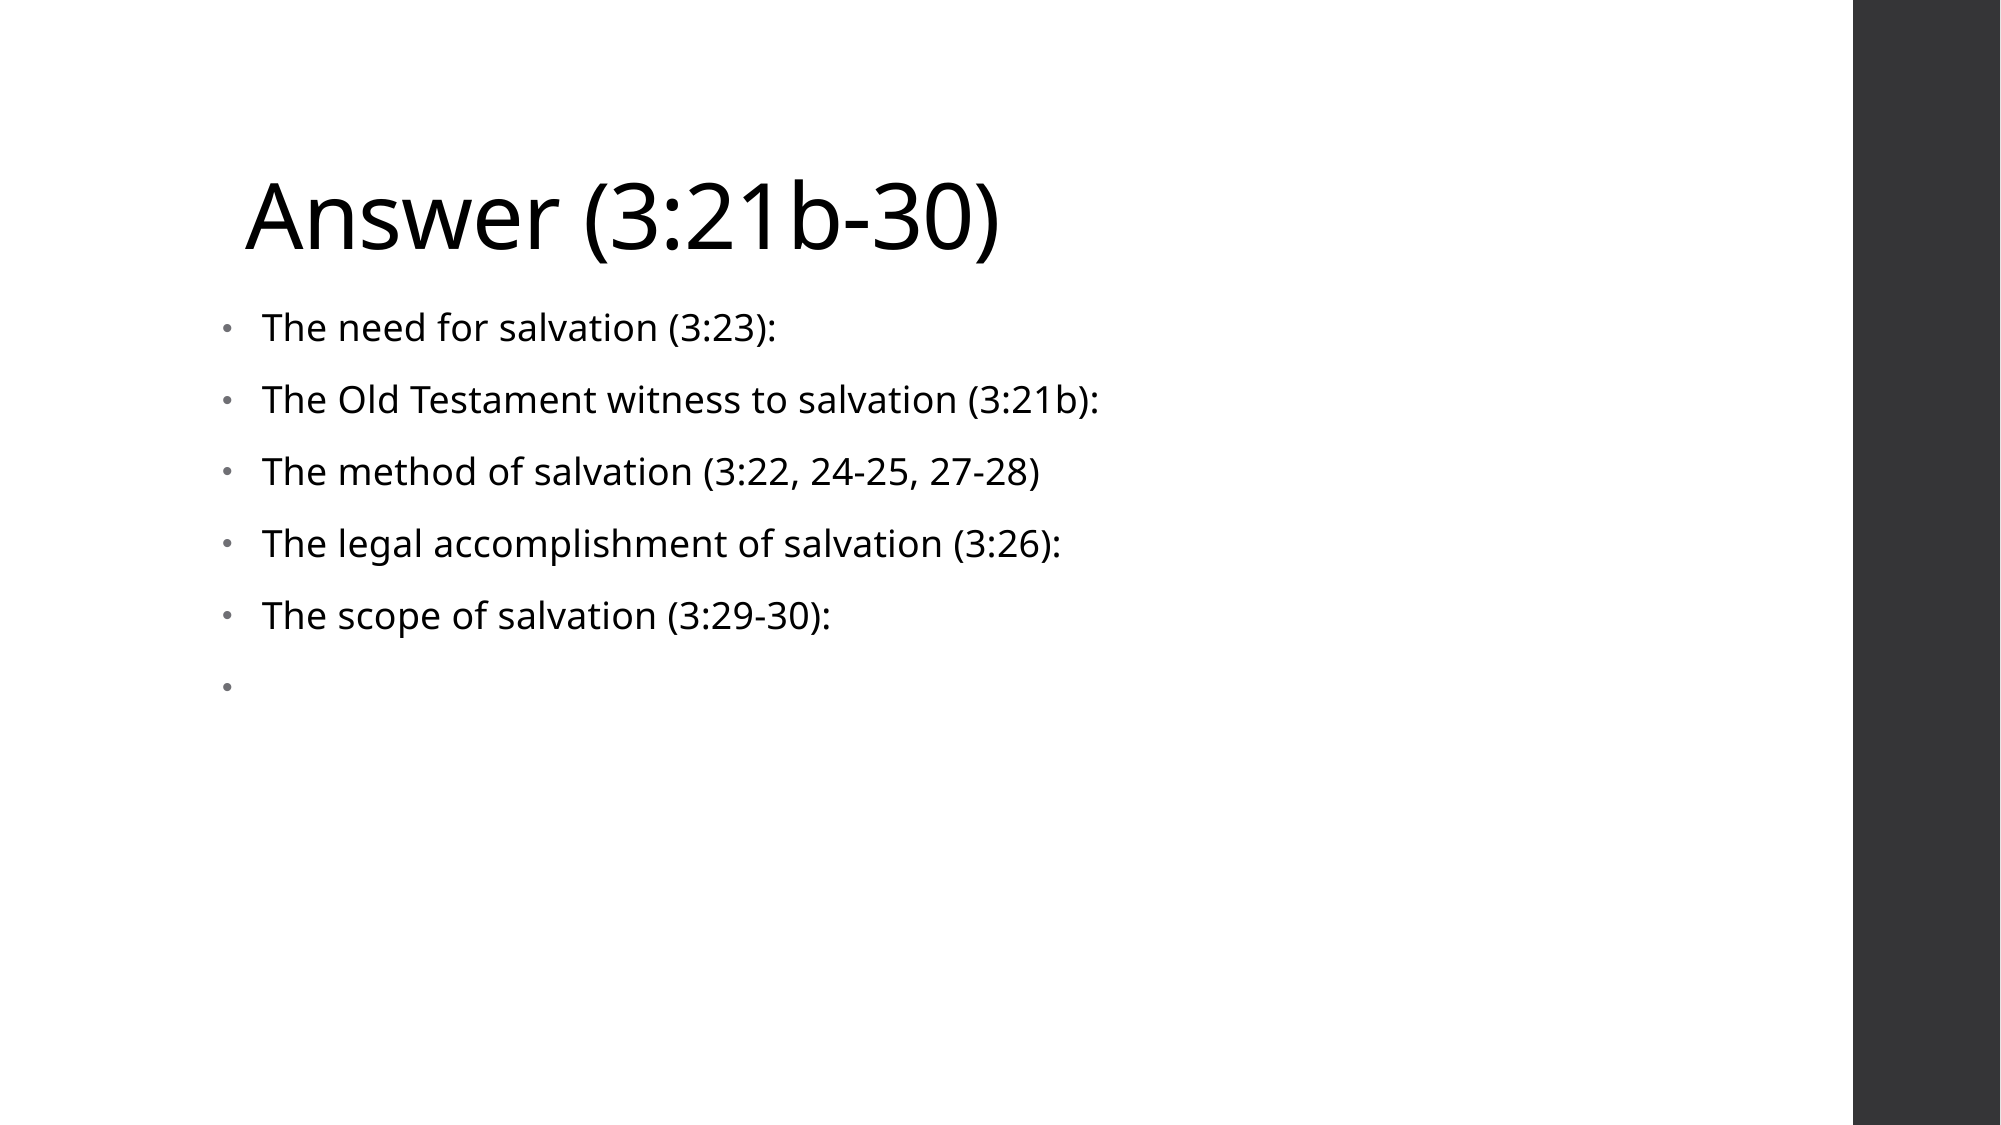

# Answer (3:21b-30)
 The need for salvation (3:23):
 The Old Testament witness to salvation (3:21b):
 The method of salvation (3:22, 24-25, 27-28)
 The legal accomplishment of salvation (3:26):
 The scope of salvation (3:29-30):